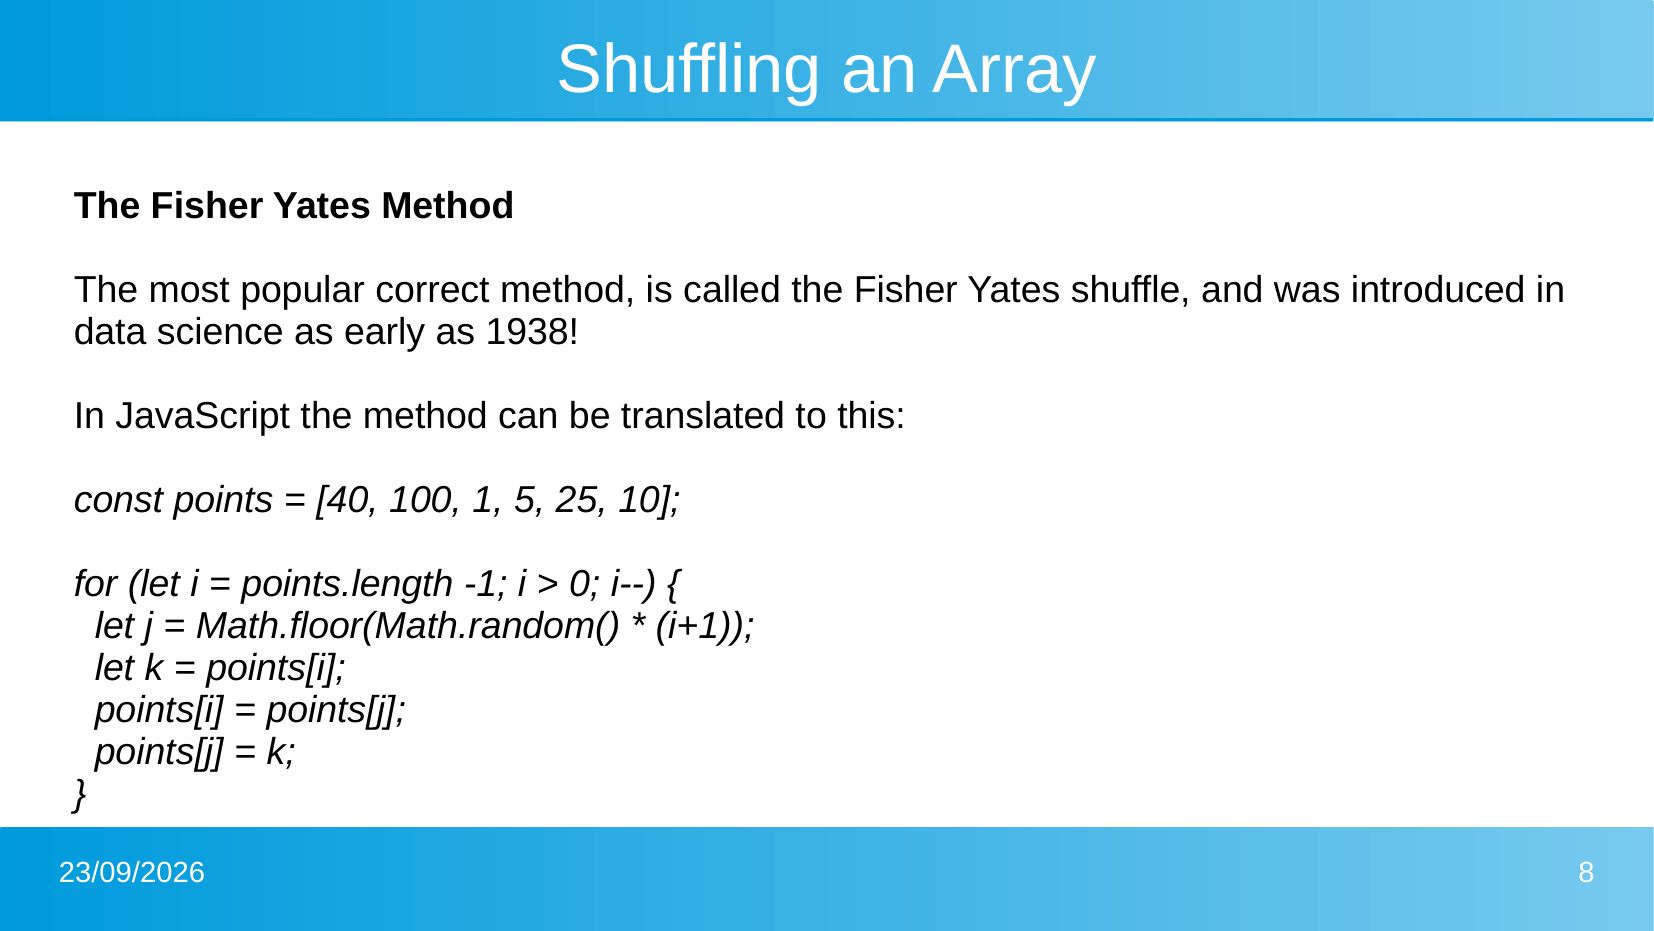

# Shuffling an Array
The Fisher Yates Method
The most popular correct method, is called the Fisher Yates shuffle, and was introduced in data science as early as 1938!
In JavaScript the method can be translated to this:
const points = [40, 100, 1, 5, 25, 10];
for (let i = points.length -1; i > 0; i--) {
 let j = Math.floor(Math.random() * (i+1));
 let k = points[i];
 points[i] = points[j];
 points[j] = k;
}
8